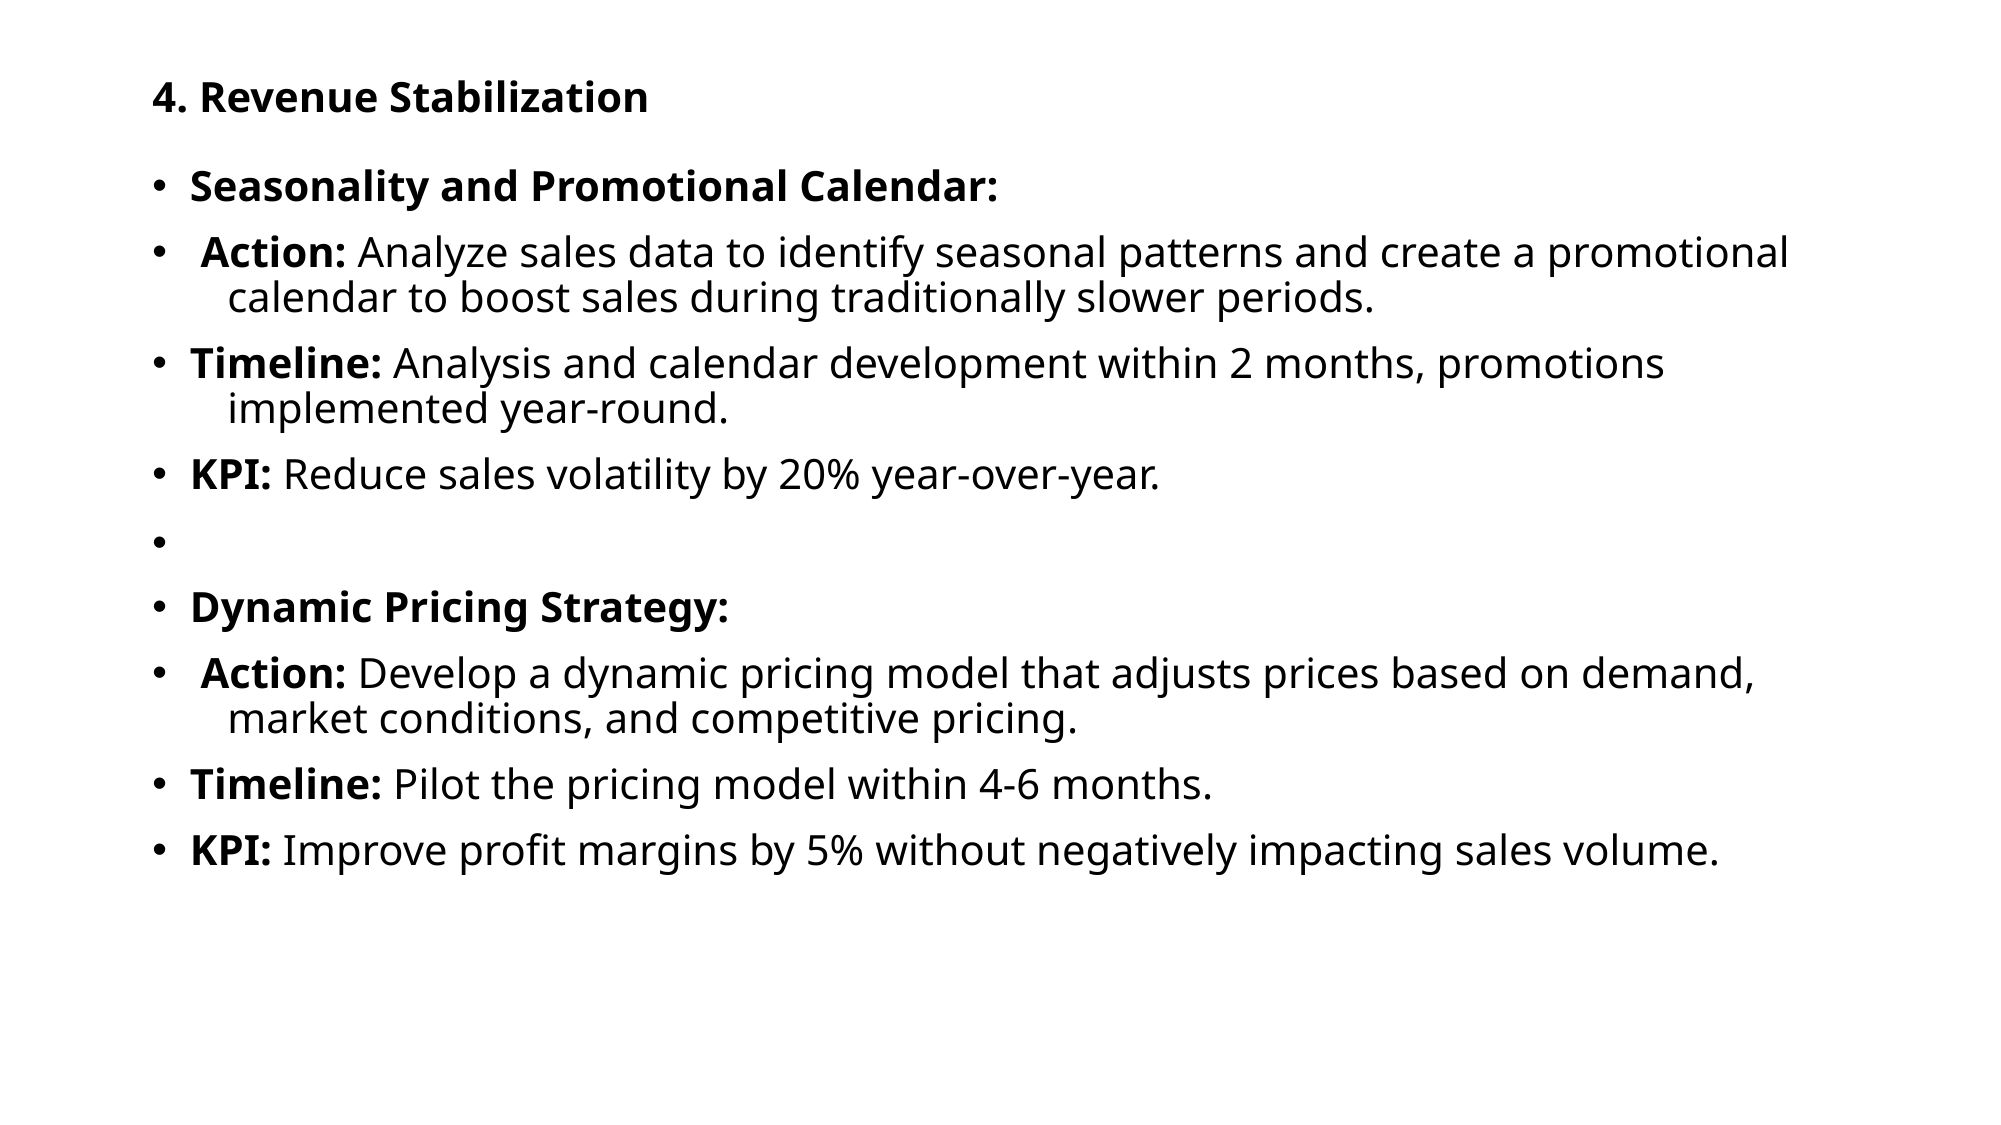

# 4. Revenue Stabilization
Seasonality and Promotional Calendar:
 Action: Analyze sales data to identify seasonal patterns and create a promotional calendar to boost sales during traditionally slower periods.
Timeline: Analysis and calendar development within 2 months, promotions implemented year-round.
KPI: Reduce sales volatility by 20% year-over-year.
Dynamic Pricing Strategy:
 Action: Develop a dynamic pricing model that adjusts prices based on demand, market conditions, and competitive pricing.
Timeline: Pilot the pricing model within 4-6 months.
KPI: Improve profit margins by 5% without negatively impacting sales volume.